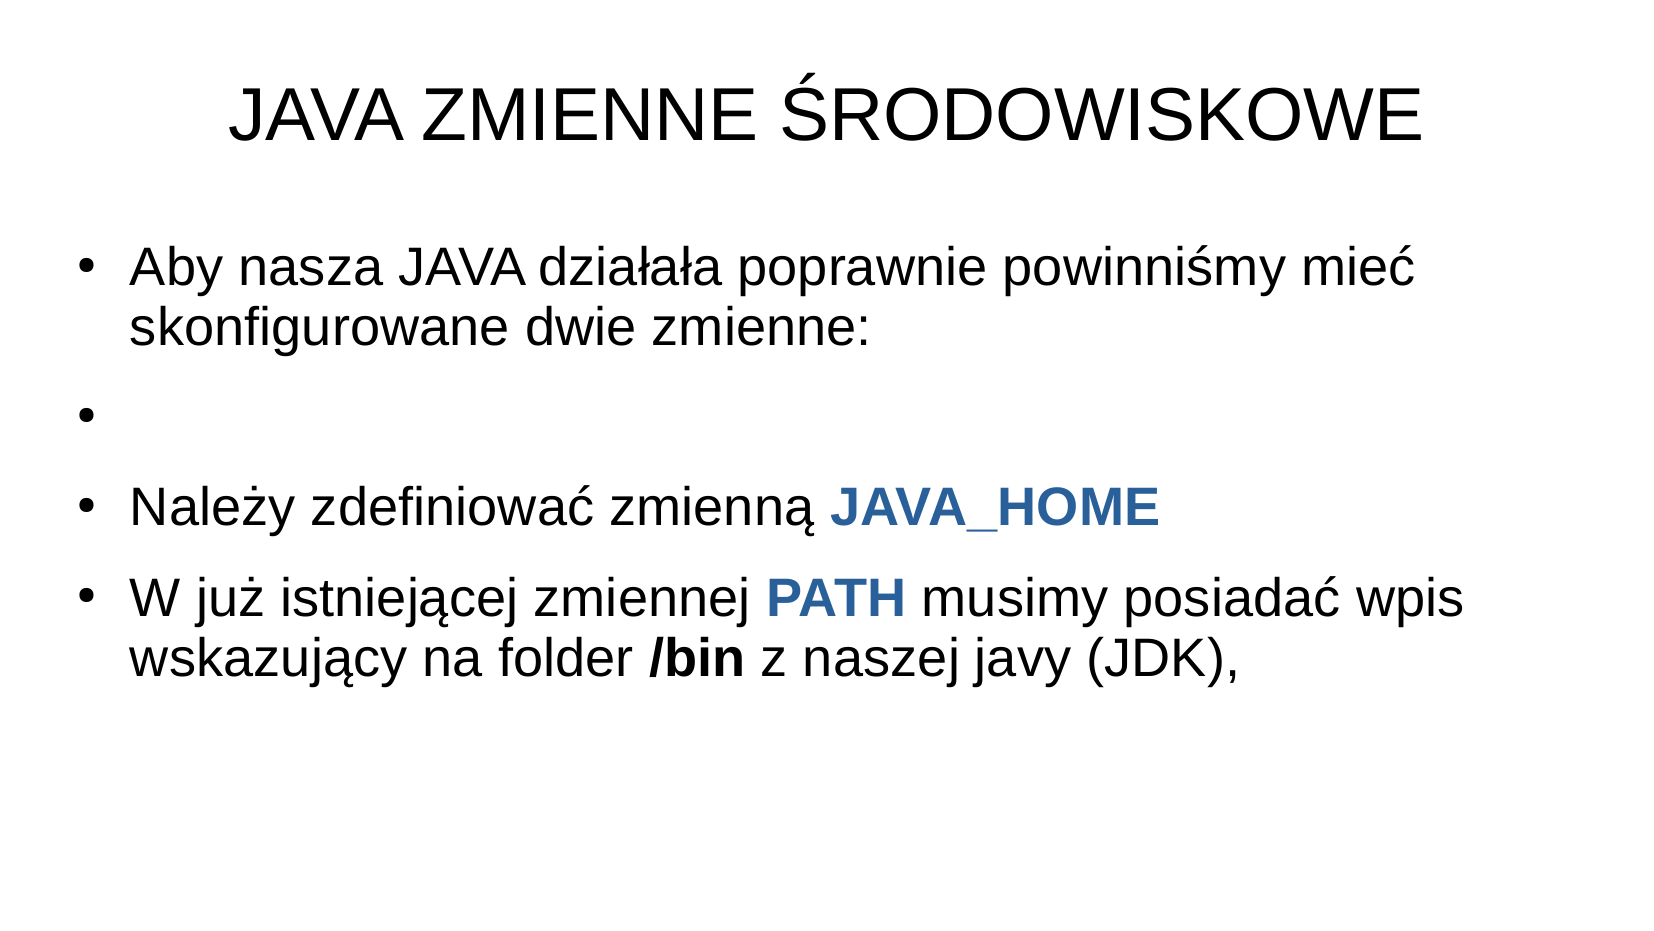

# JAVA ZMIENNE ŚRODOWISKOWE
Aby nasza JAVA działała poprawnie powinniśmy mieć skonfigurowane dwie zmienne:
Należy zdefiniować zmienną JAVA_HOME
W już istniejącej zmiennej PATH musimy posiadać wpis wskazujący na folder /bin z naszej javy (JDK),